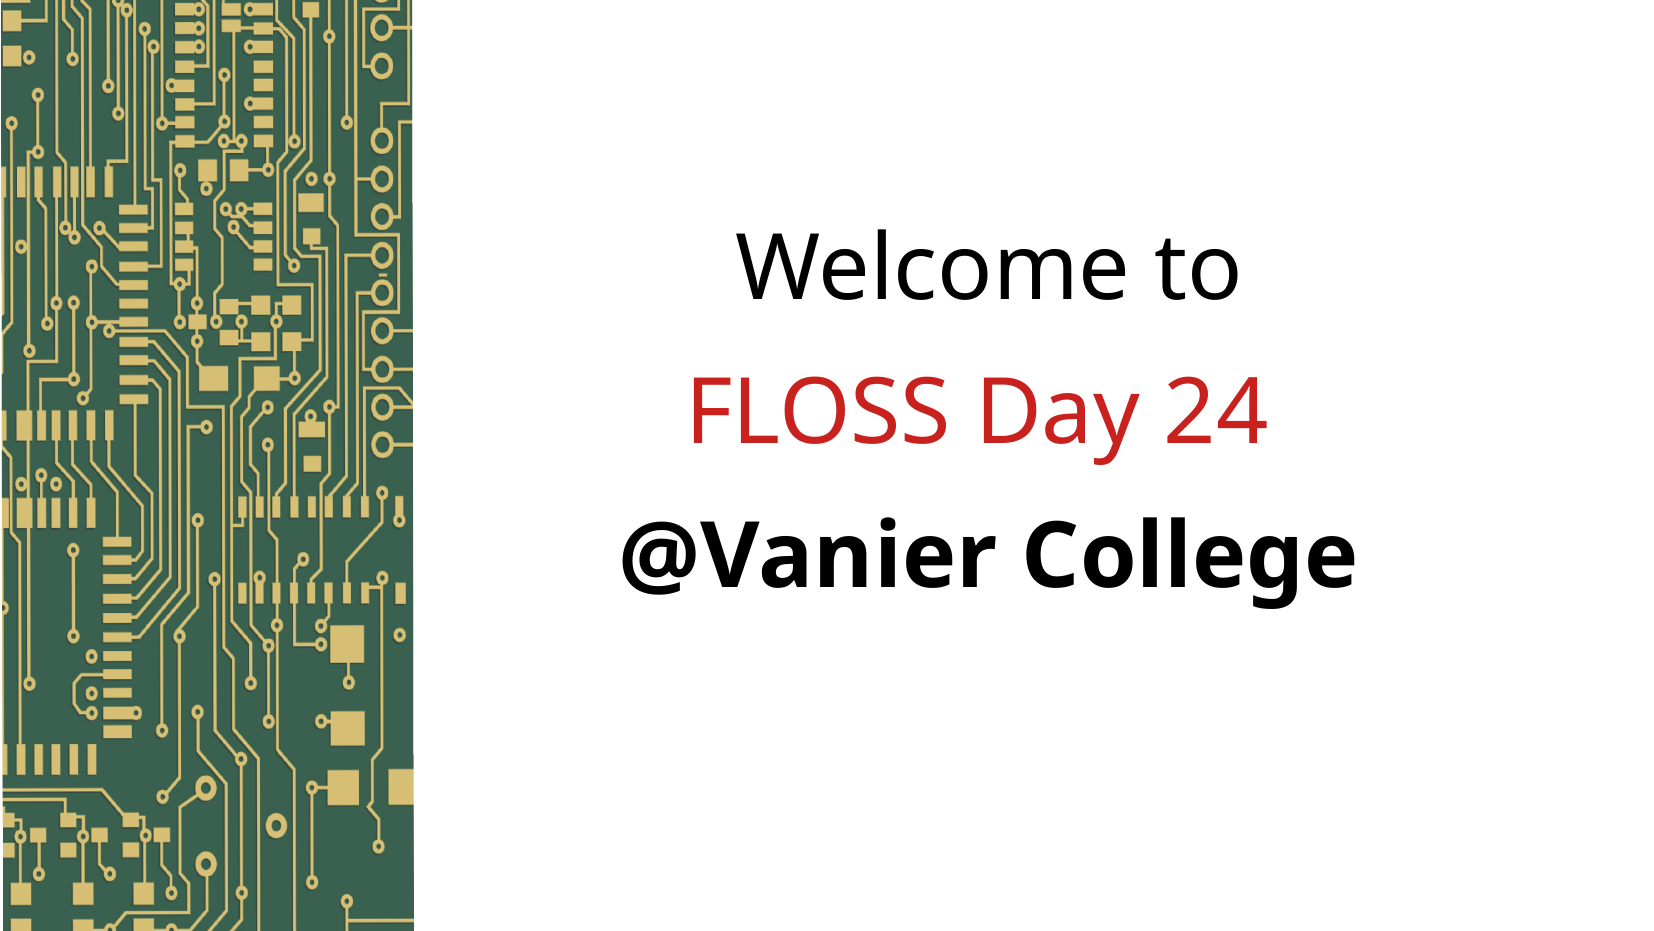

# Welcome to
FLOSS Day 24
@Vanier College